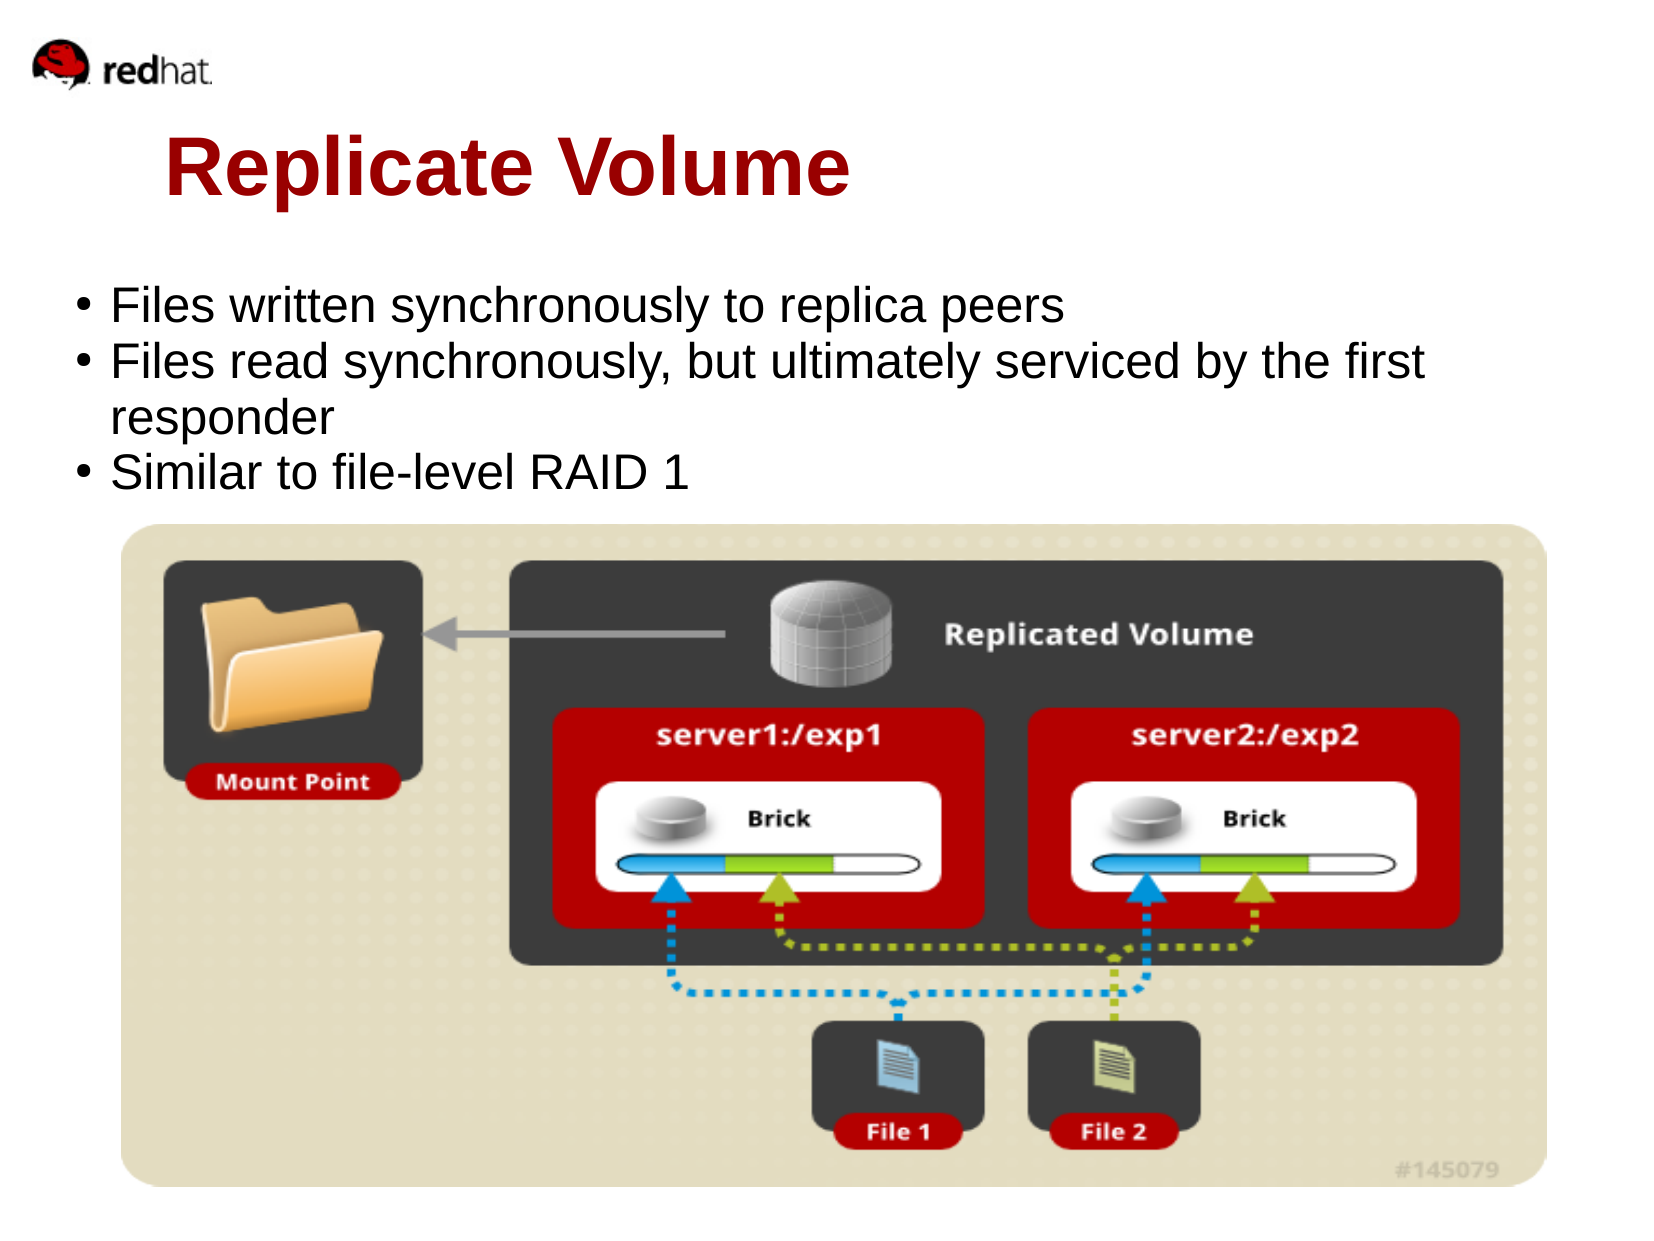

Replicate Volume
Files written synchronously to replica peers
Files read synchronously, but ultimately serviced by the first responder
Similar to file-level RAID 1